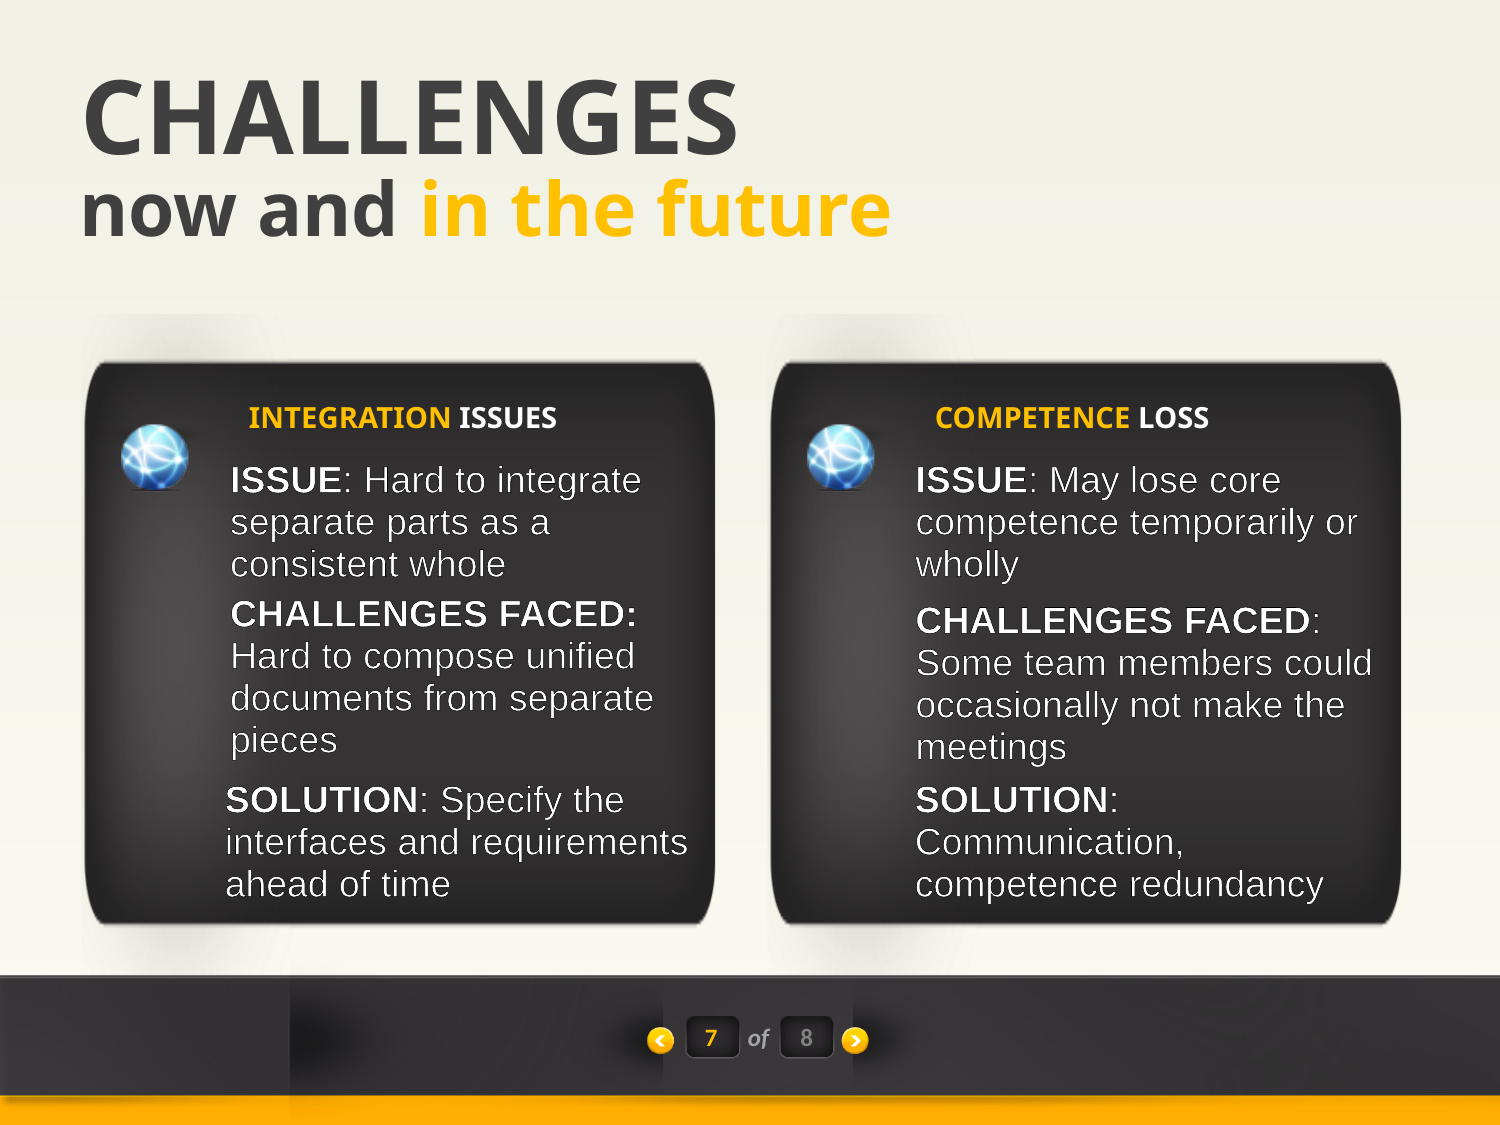

CHALLENGES
now and in the future
INTEGRATION ISSUES
COMPETENCE LOSS
ISSUE: Hard to integrate
separate parts as a
consistent whole
ISSUE: May lose core
competence temporarily or
wholly
CHALLENGES FACED:
Hard to compose unified
documents from separate
pieces
CHALLENGES FACED:
Some team members could
occasionally not make the
meetings
SOLUTION: Specify the
interfaces and requirements
ahead of time
SOLUTION:
Communication,
competence redundancy
7
of
8